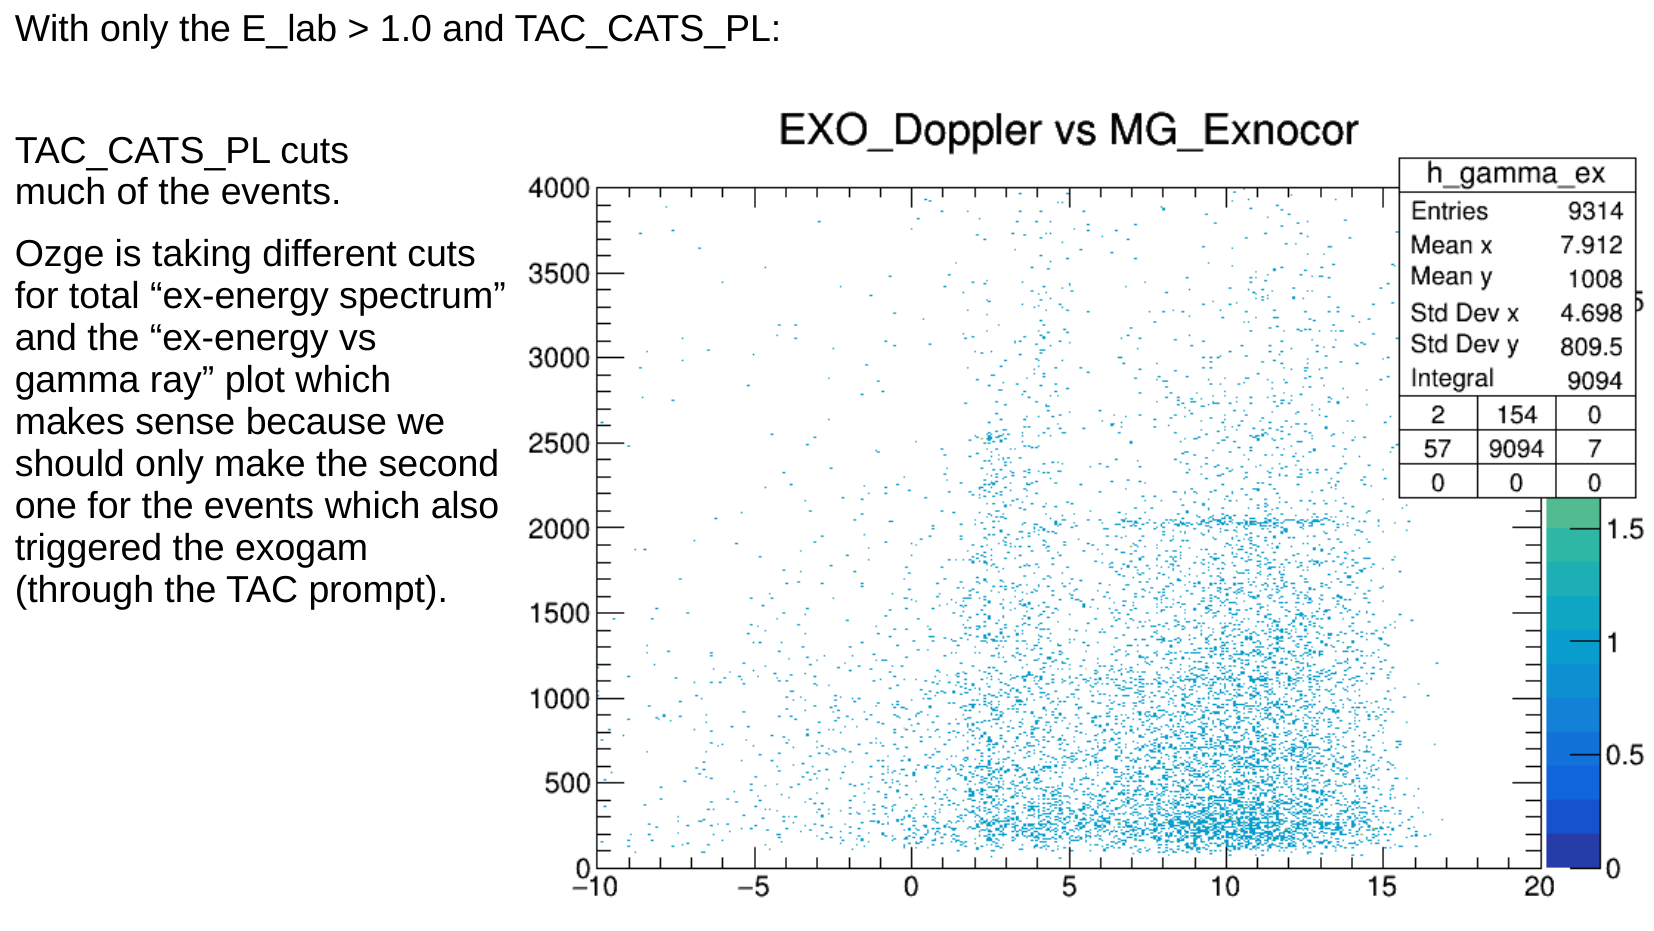

With only the E_lab > 1.0 and TAC_CATS_PL:
TAC_CATS_PL cuts much of the events.
Ozge is taking different cuts for total “ex-energy spectrum” and the “ex-energy vs gamma ray” plot which makes sense because we should only make the second one for the events which also triggered the exogam (through the TAC prompt).